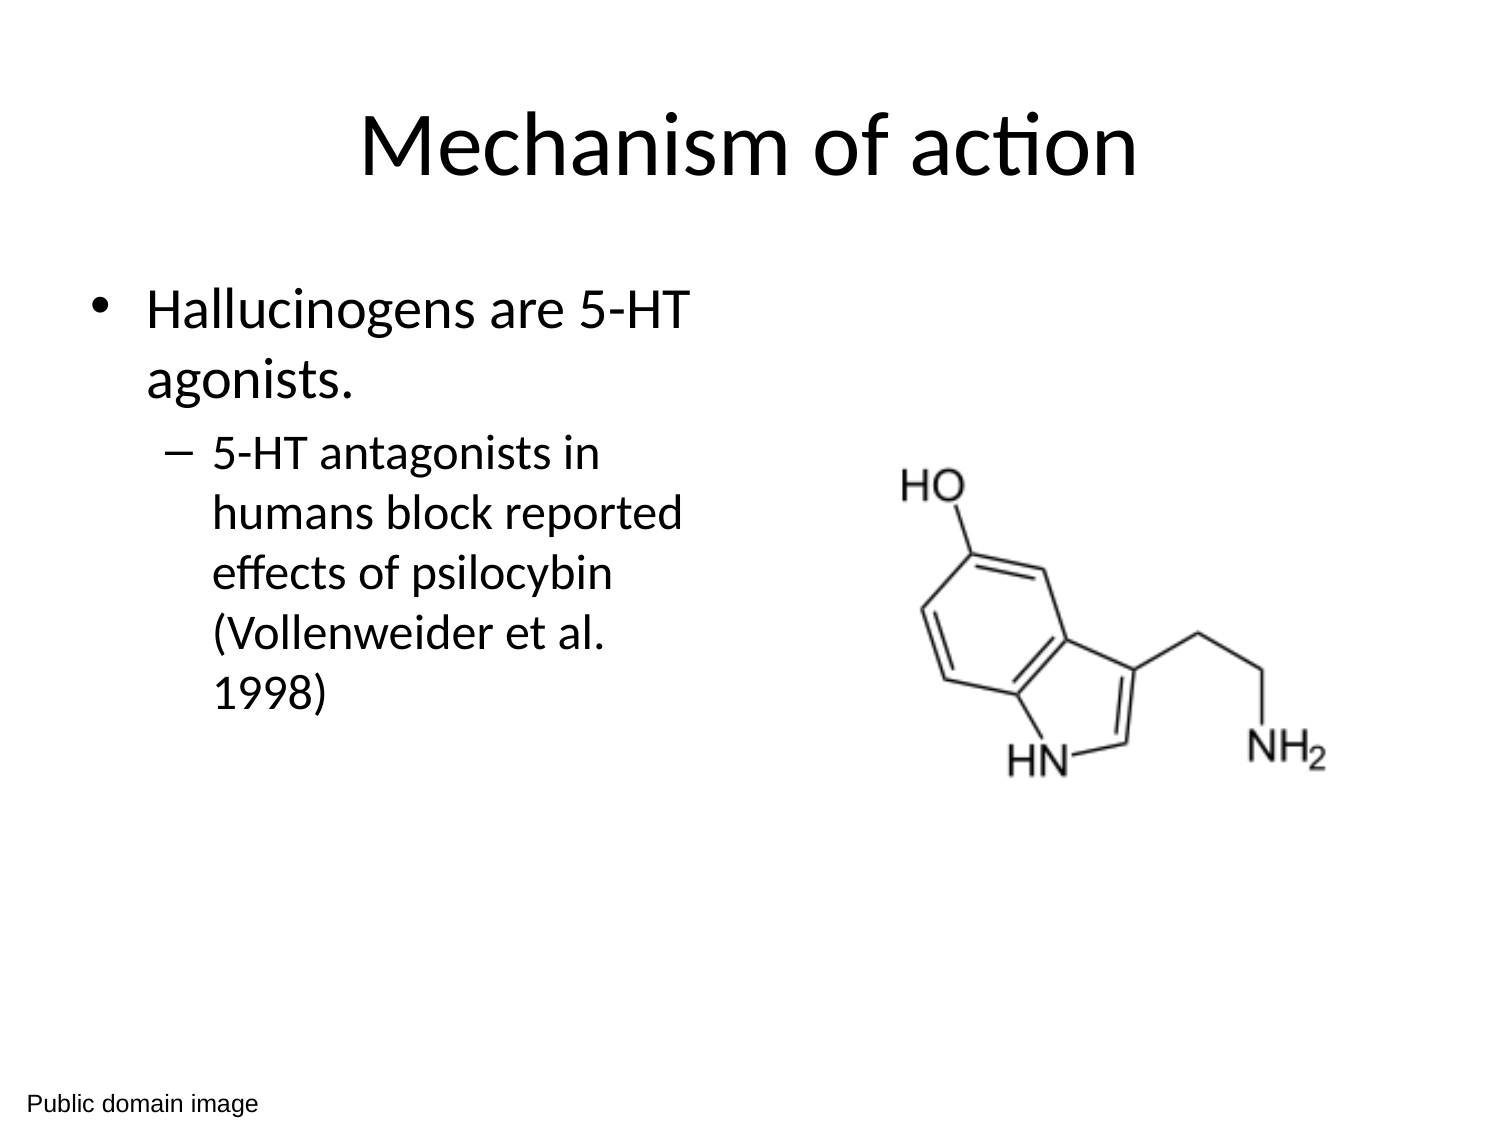

# Mechanism of action
Hallucinogens are 5-HT agonists.
5-HT antagonists in humans block reported effects of psilocybin (Vollenweider et al. 1998)
Public domain image